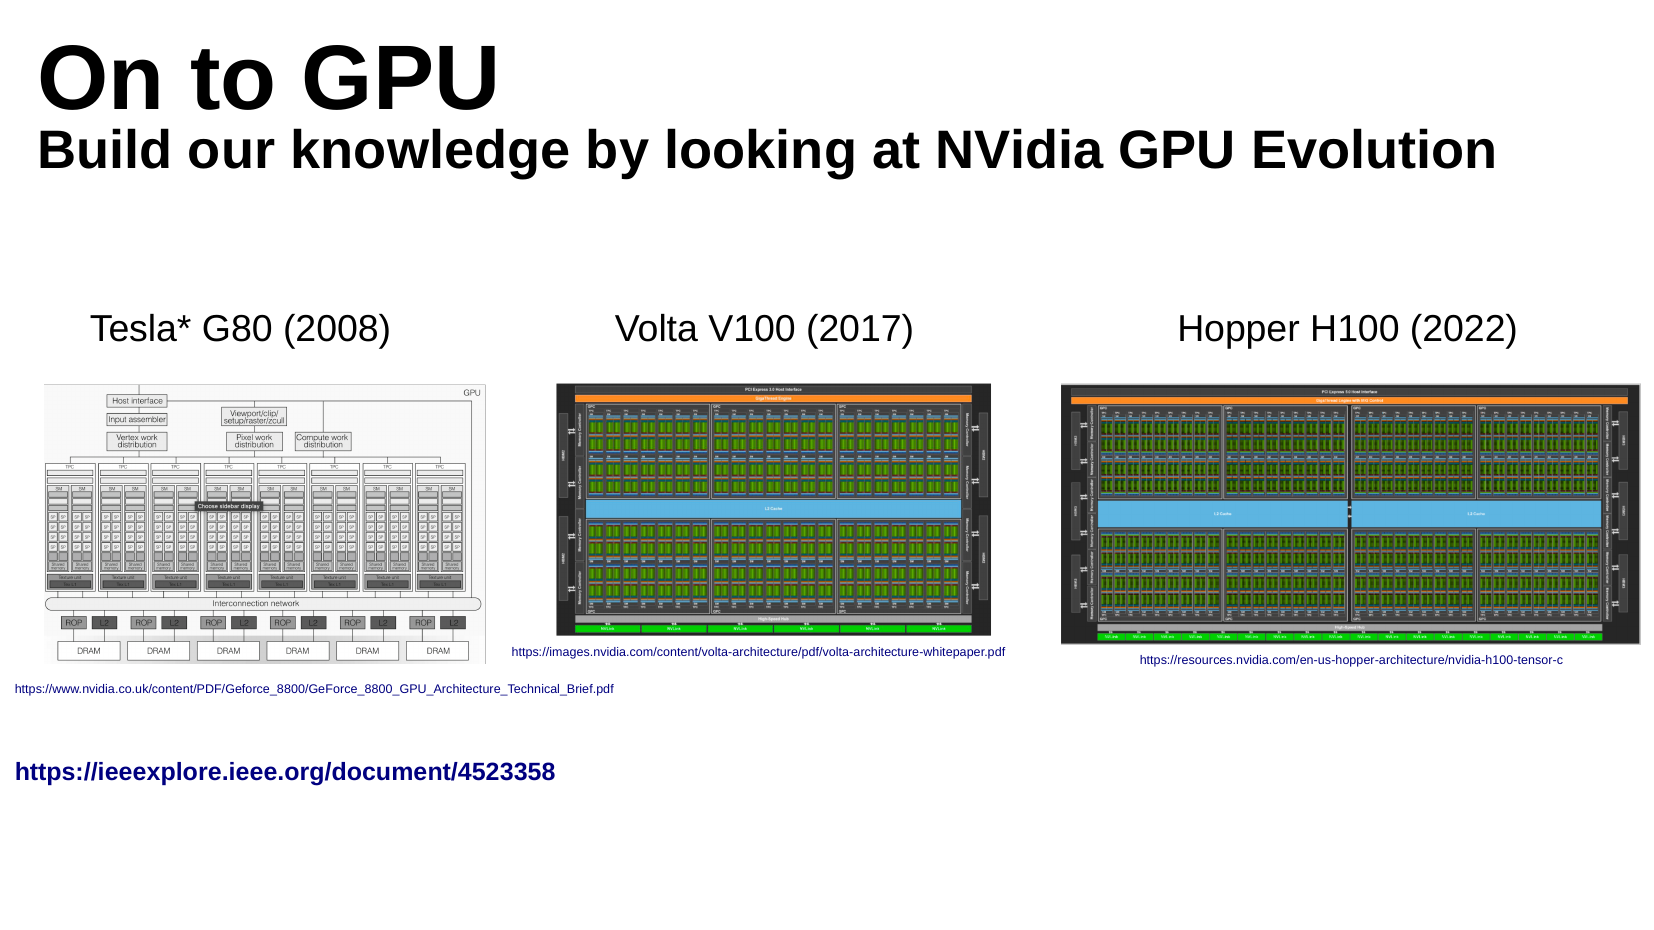

# On to GPU
Build our knowledge by looking at NVidia GPU Evolution
Tesla* G80 (2008)
Volta V100 (2017)
Hopper H100 (2022)
https://images.nvidia.com/content/volta-architecture/pdf/volta-architecture-whitepaper.pdf
https://resources.nvidia.com/en-us-hopper-architecture/nvidia-h100-tensor-c
https://www.nvidia.co.uk/content/PDF/Geforce_8800/GeForce_8800_GPU_Architecture_Technical_Brief.pdf
https://ieeexplore.ieee.org/document/4523358